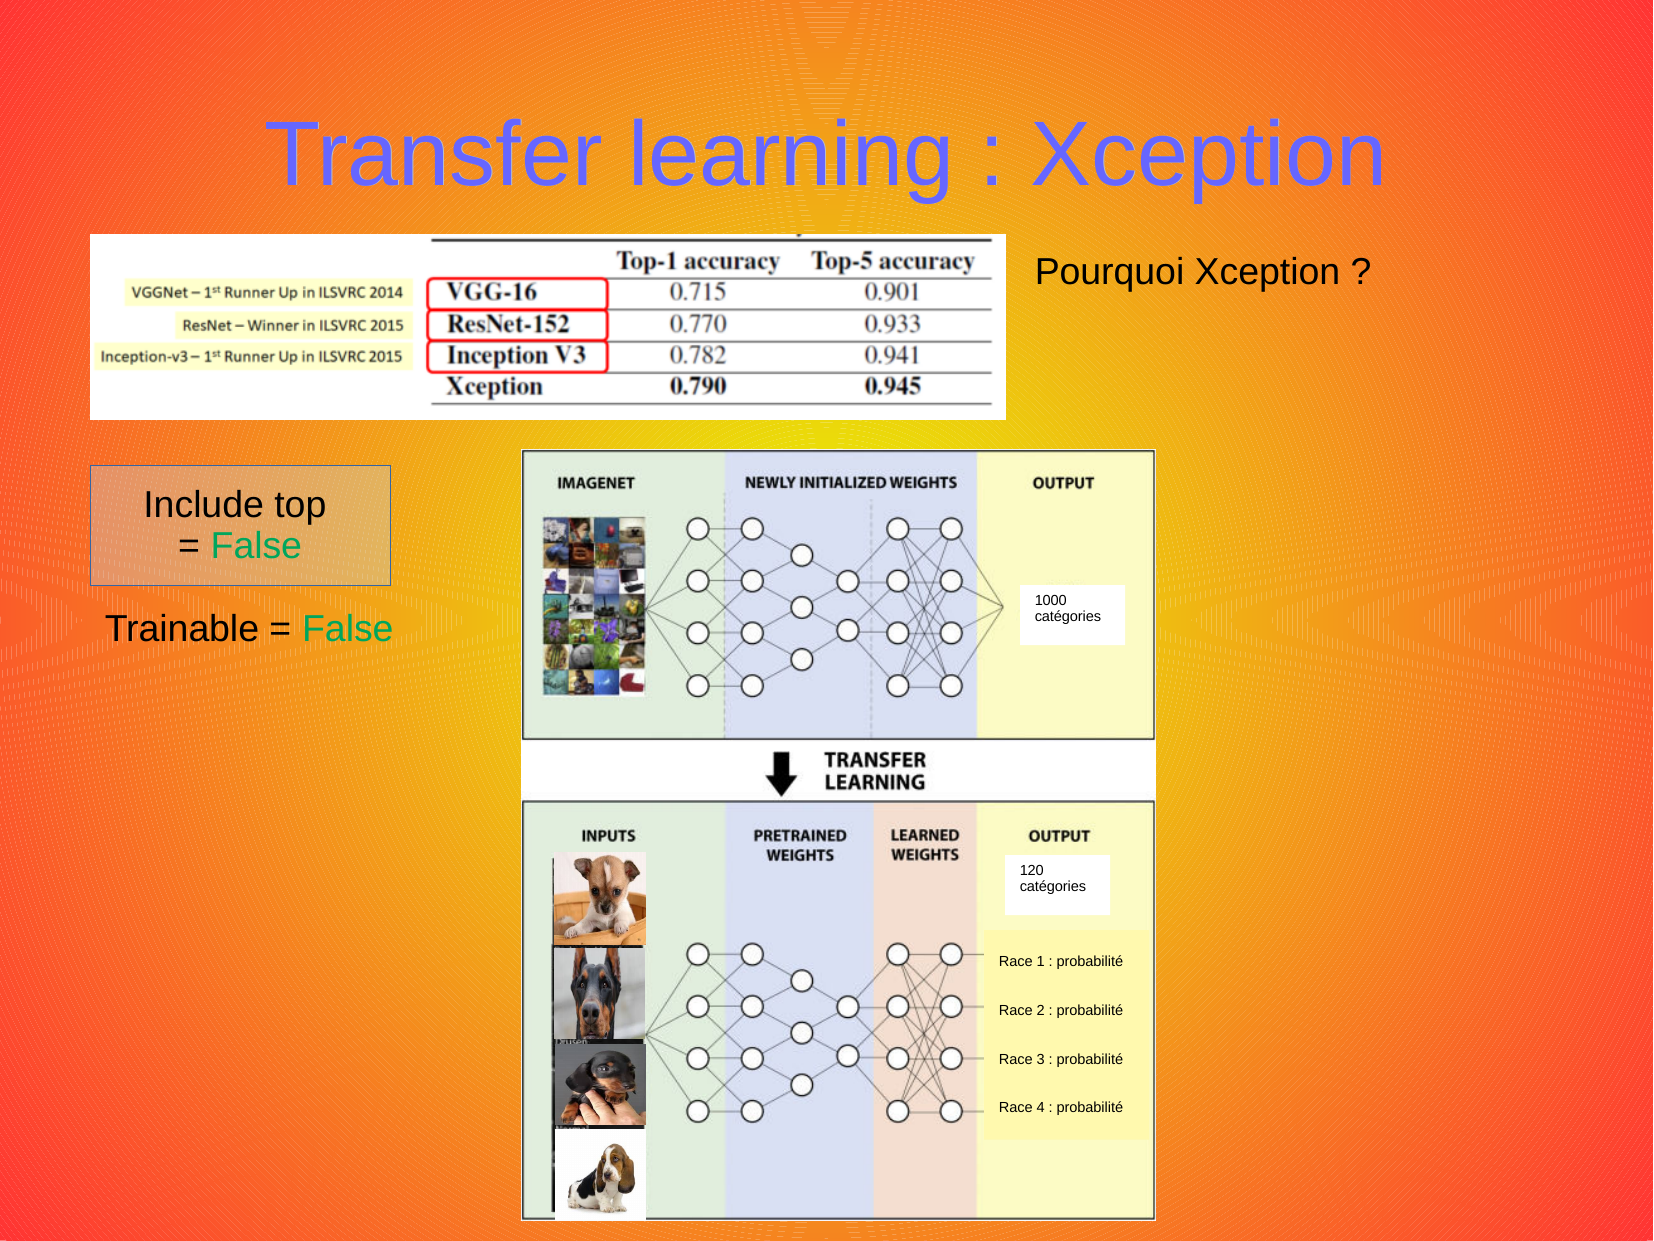

# Transfer learning : Xception
Pourquoi Xception ?
Include top
= False
1000 catégories
Trainable = False
120 catégories
Race 1 : probabilité
Race 2 : probabilité
Race 3 : probabilité
Race 4 : probabilité